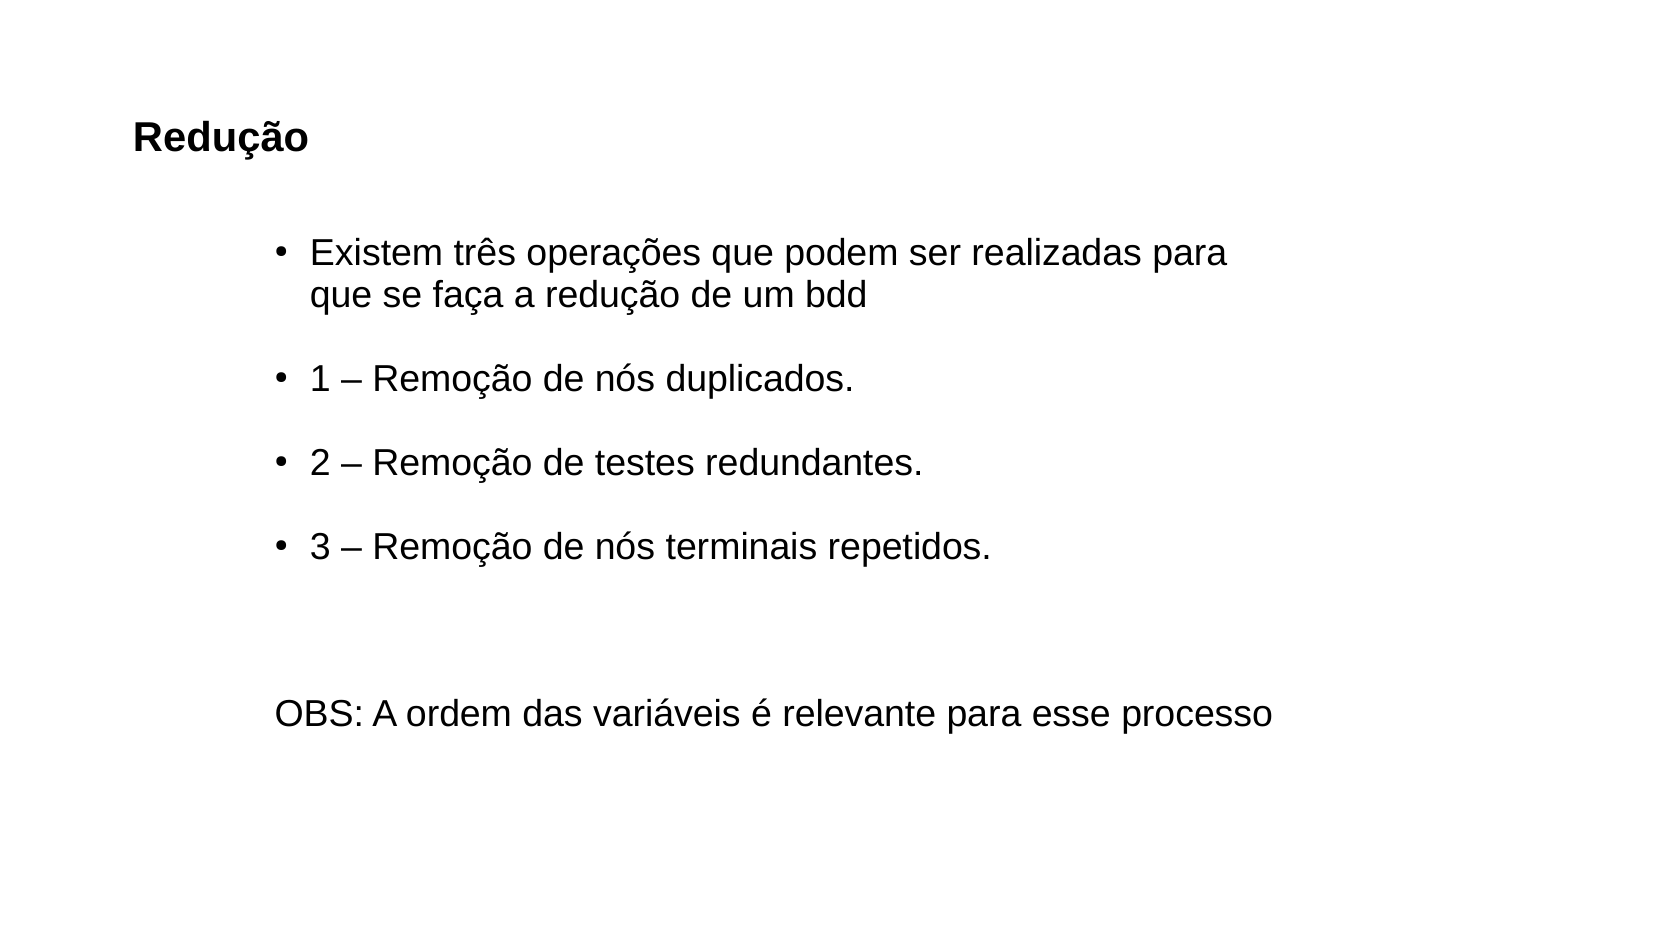

Redução
Existem três operações que podem ser realizadas para que se faça a redução de um bdd
1 – Remoção de nós duplicados.
2 – Remoção de testes redundantes.
3 – Remoção de nós terminais repetidos.
OBS: A ordem das variáveis é relevante para esse processo